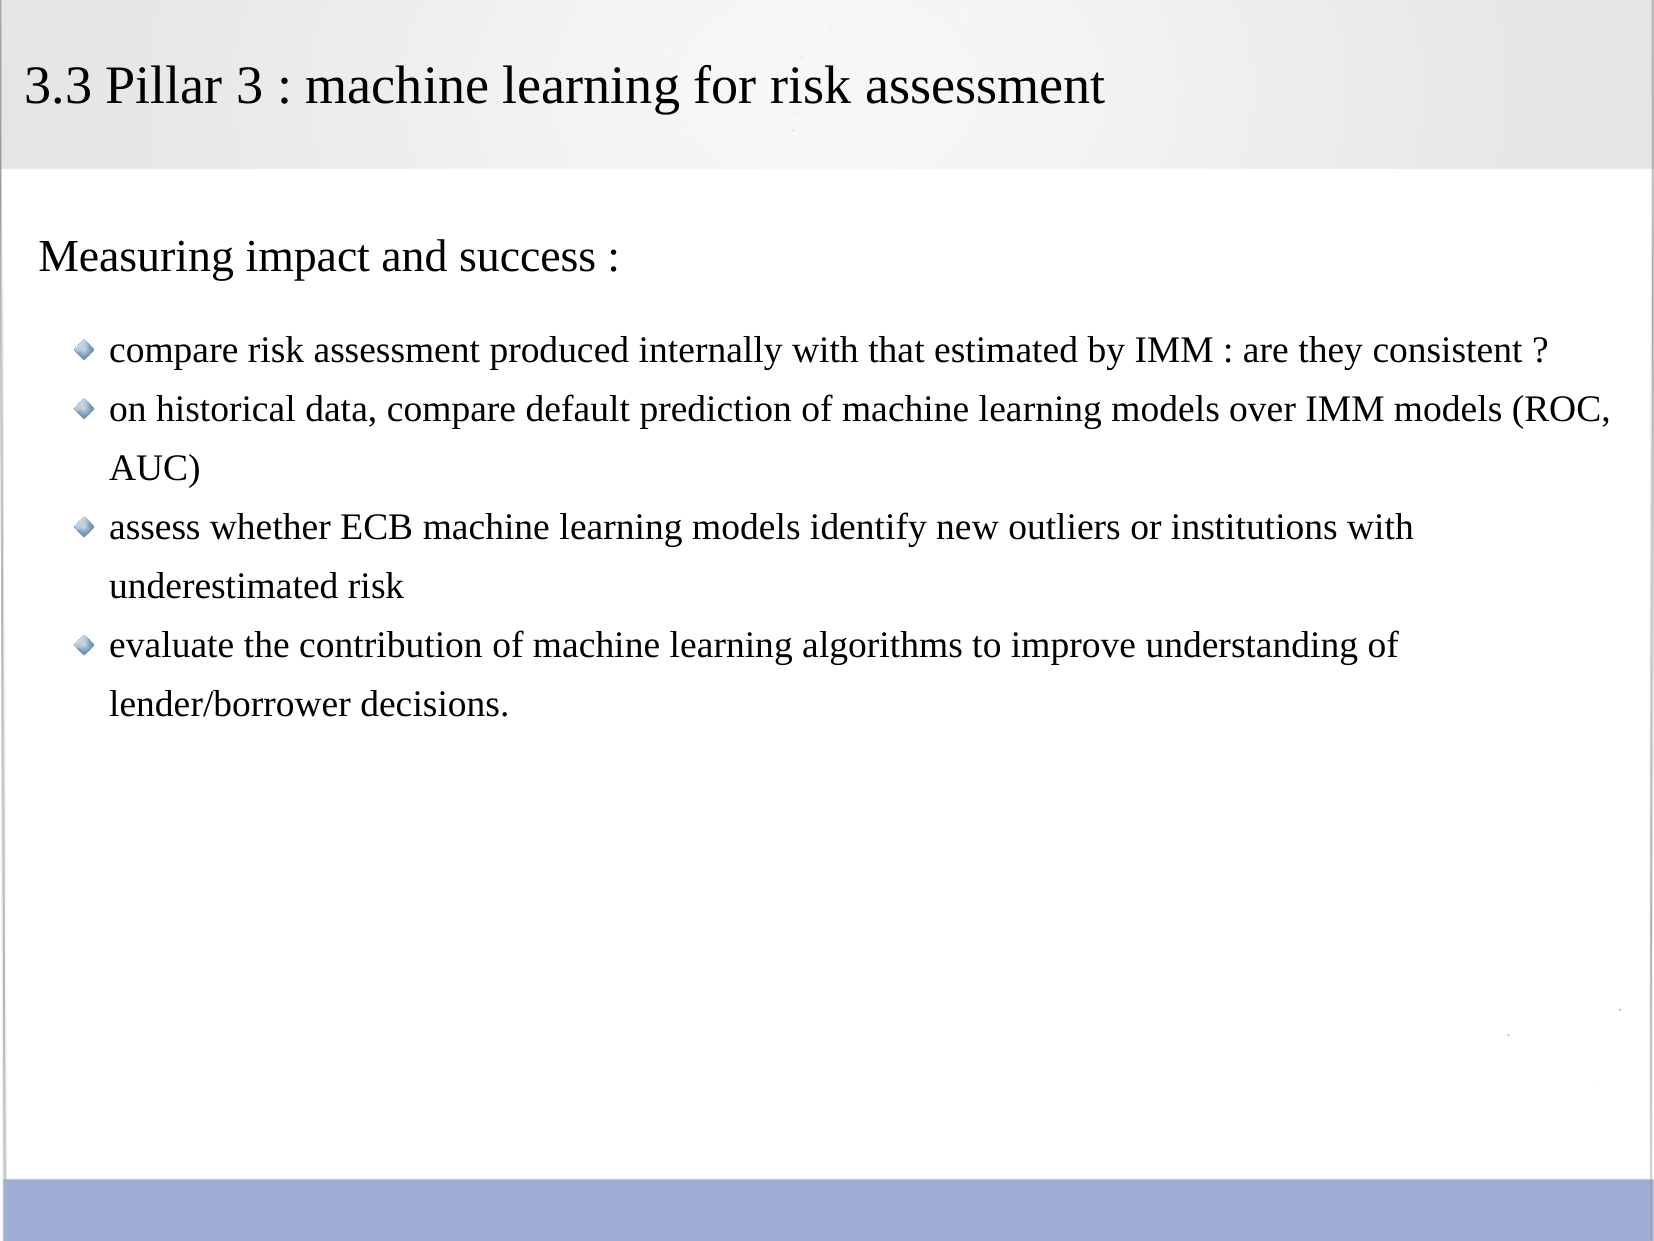

3.3 Pillar 3 : machine learning for risk assessment
Measuring impact and success :
compare risk assessment produced internally with that estimated by IMM : are they consistent ?
on historical data, compare default prediction of machine learning models over IMM models (ROC, AUC)
assess whether ECB machine learning models identify new outliers or institutions with underestimated risk
evaluate the contribution of machine learning algorithms to improve understanding of lender/borrower decisions.